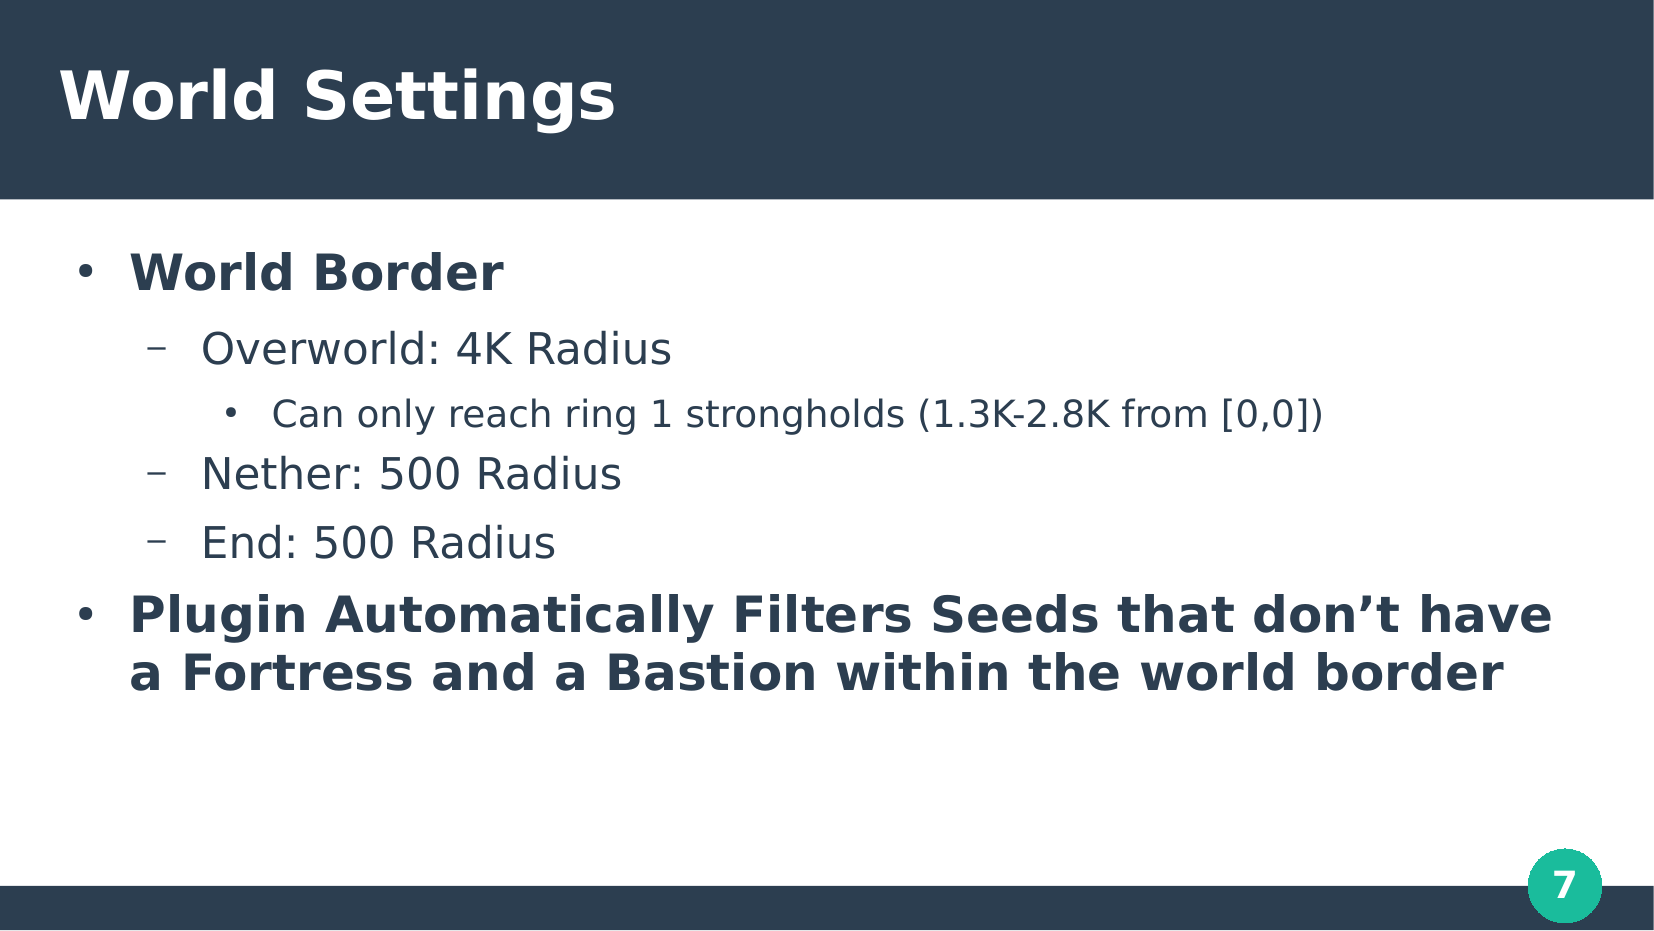

# World Settings
World Border
Overworld: 4K Radius
Can only reach ring 1 strongholds (1.3K-2.8K from [0,0])
Nether: 500 Radius
End: 500 Radius
Plugin Automatically Filters Seeds that don’t have a Fortress and a Bastion within the world border
7